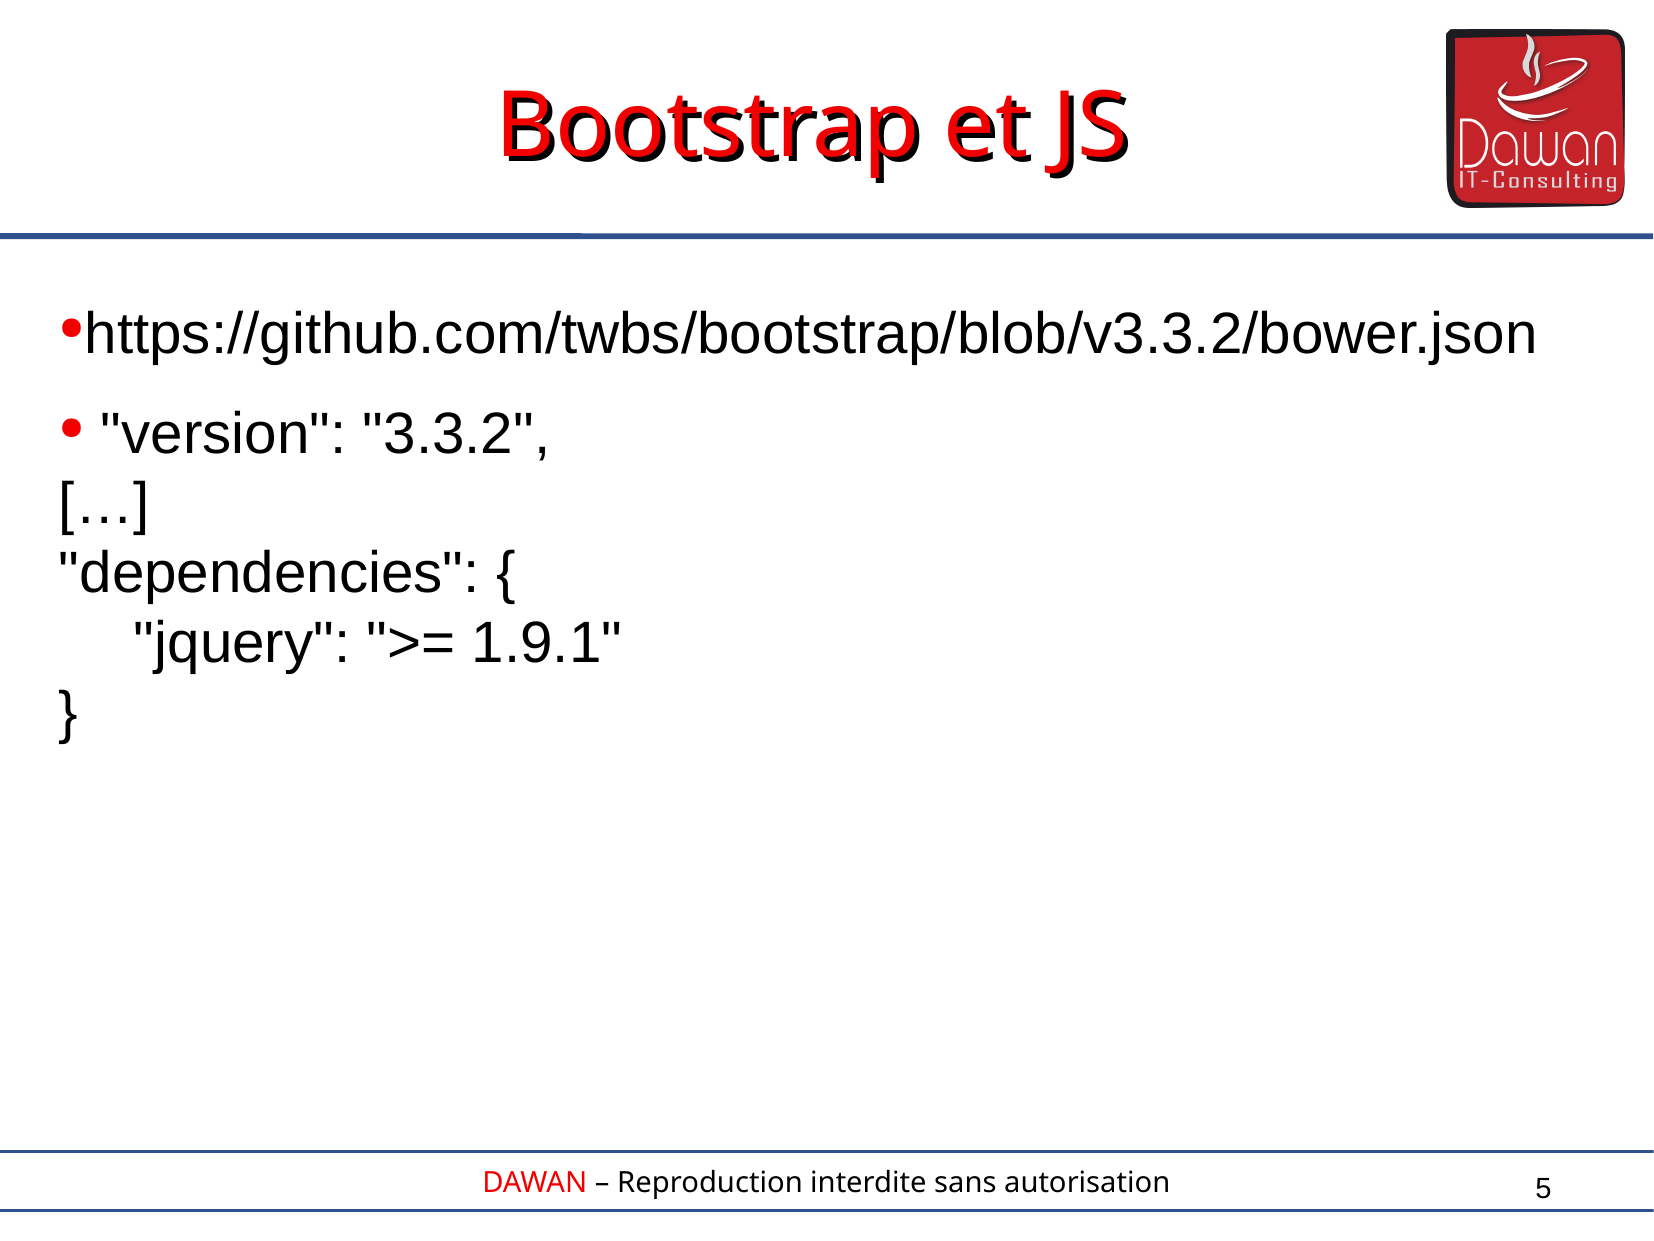

Bootstrap et JS
# https://github.com/twbs/bootstrap/blob/v3.3.2/bower.json
 "version": "3.3.2",
[…]
"dependencies": {
	"jquery": ">= 1.9.1"
}